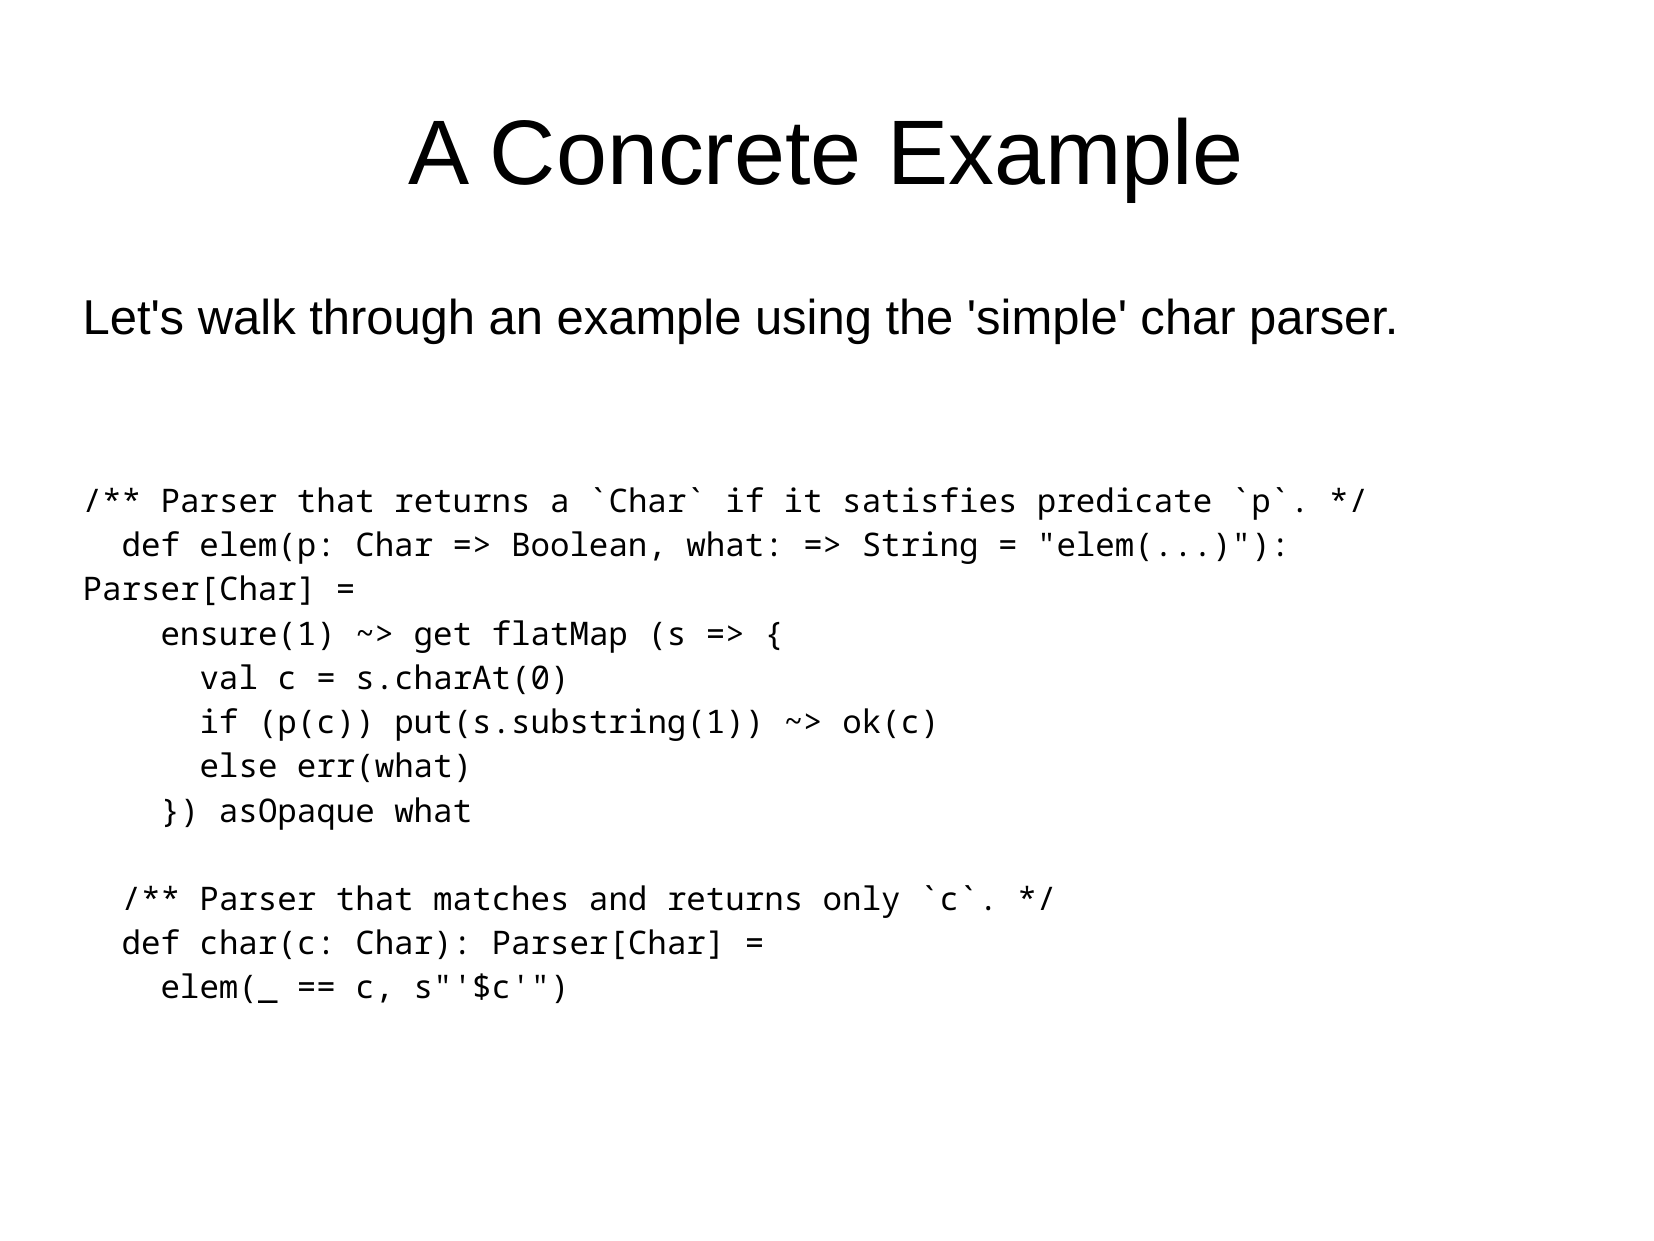

# A Concrete Example
Let's walk through an example using the 'simple' char parser.
/** Parser that returns a `Char` if it satisfies predicate `p`. */
 def elem(p: Char => Boolean, what: => String = "elem(...)"): Parser[Char] =
 ensure(1) ~> get flatMap (s => {
 val c = s.charAt(0)
 if (p(c)) put(s.substring(1)) ~> ok(c)
 else err(what)
 }) asOpaque what
 /** Parser that matches and returns only `c`. */
 def char(c: Char): Parser[Char] =
 elem(_ == c, s"'$c'")